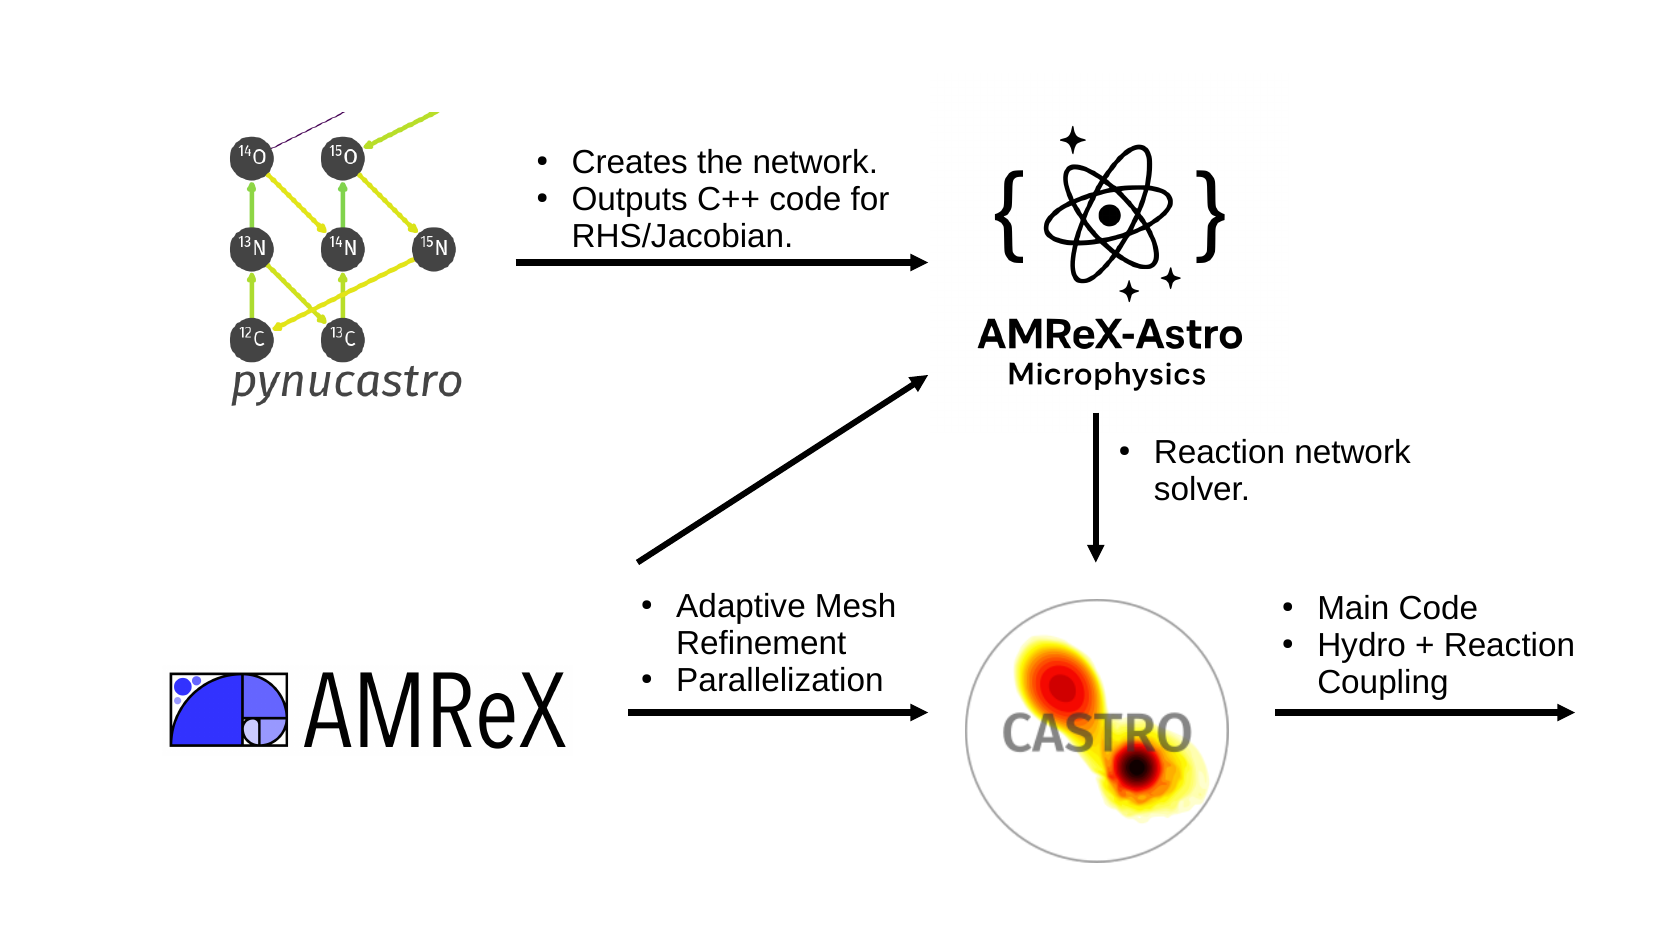

Creates the network.
Outputs C++ code for RHS/Jacobian.
Reaction network solver.
Adaptive Mesh Refinement
Parallelization
Main Code
Hydro + Reaction Coupling